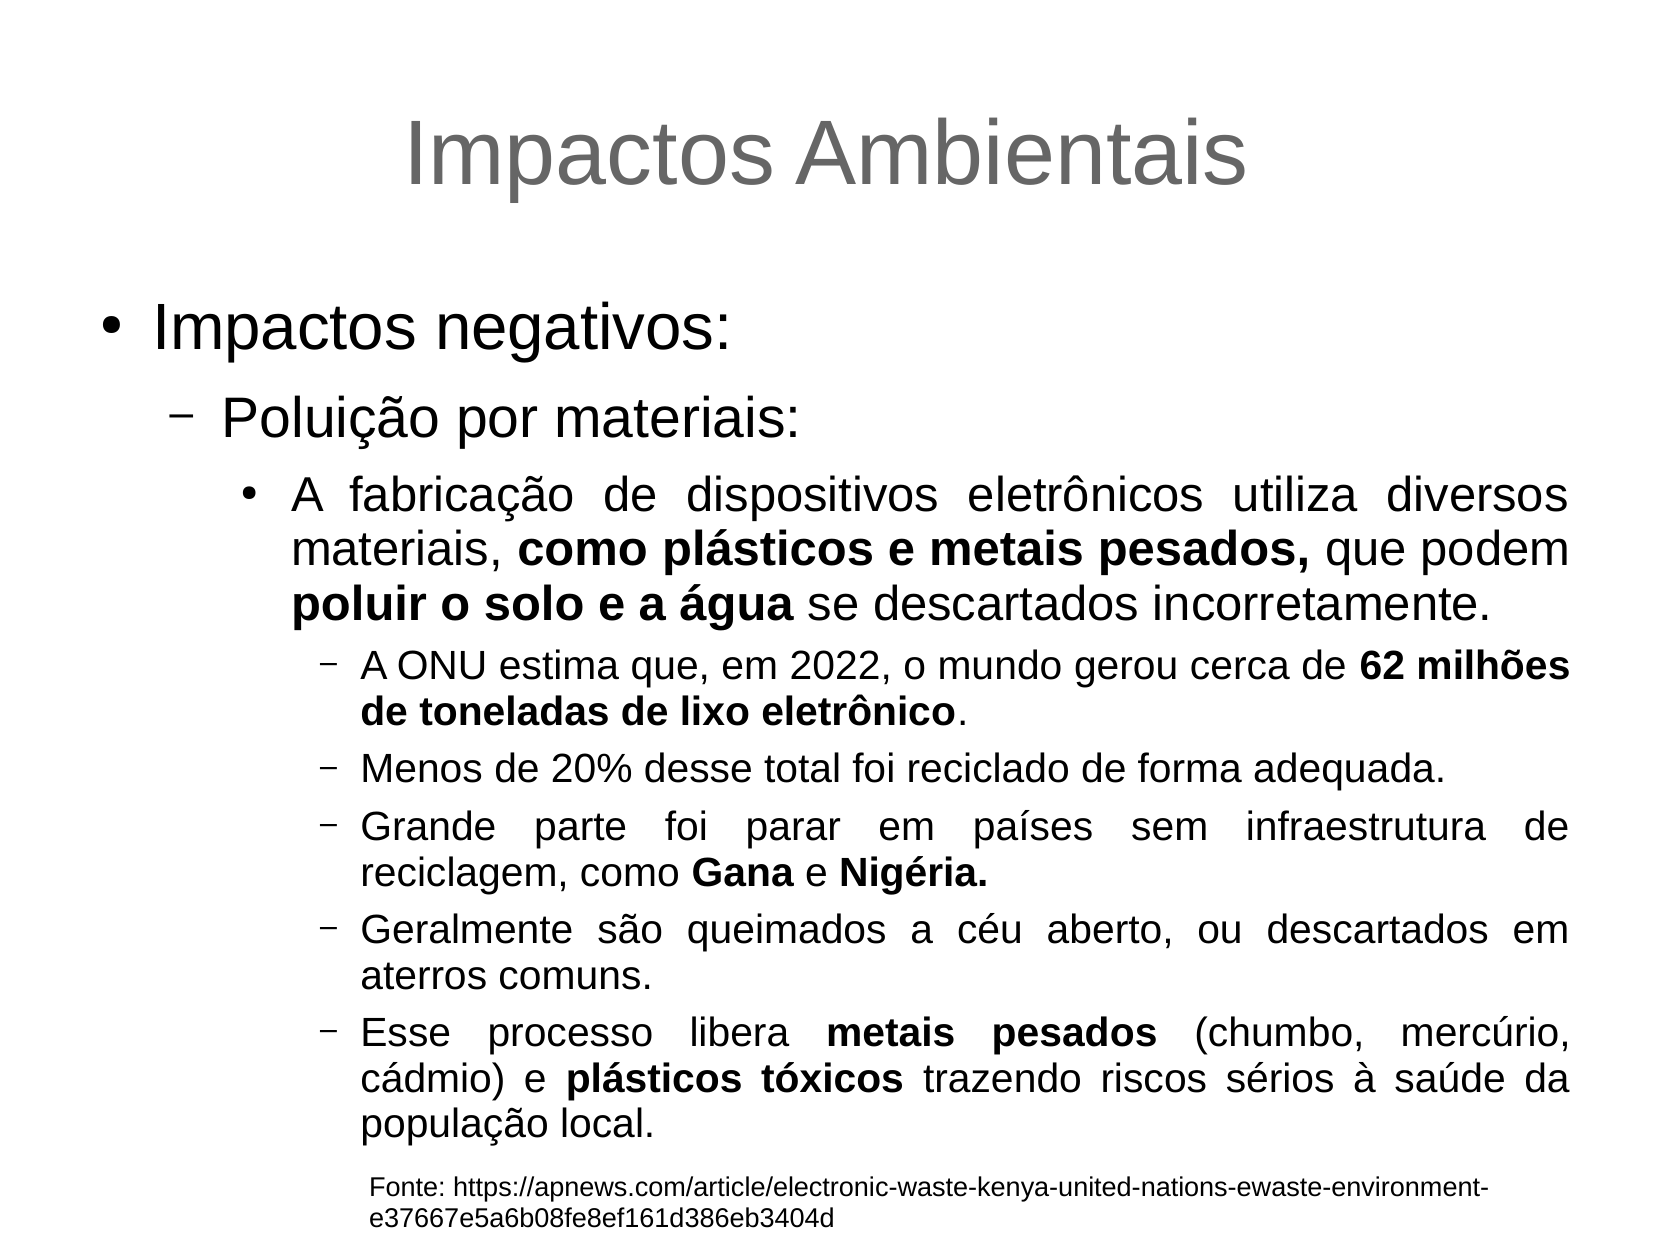

# Impactos Ambientais
Impactos negativos:
Poluição por materiais:
A fabricação de dispositivos eletrônicos utiliza diversos materiais, como plásticos e metais pesados, que podem poluir o solo e a água se descartados incorretamente.
A ONU estima que, em 2022, o mundo gerou cerca de 62 milhões de toneladas de lixo eletrônico.
Menos de 20% desse total foi reciclado de forma adequada.
Grande parte foi parar em países sem infraestrutura de reciclagem, como Gana e Nigéria.
Geralmente são queimados a céu aberto, ou descartados em aterros comuns.
Esse processo libera metais pesados (chumbo, mercúrio, cádmio) e plásticos tóxicos trazendo riscos sérios à saúde da população local.
Fonte: https://apnews.com/article/electronic-waste-kenya-united-nations-ewaste-environment-e37667e5a6b08fe8ef161d386eb3404d